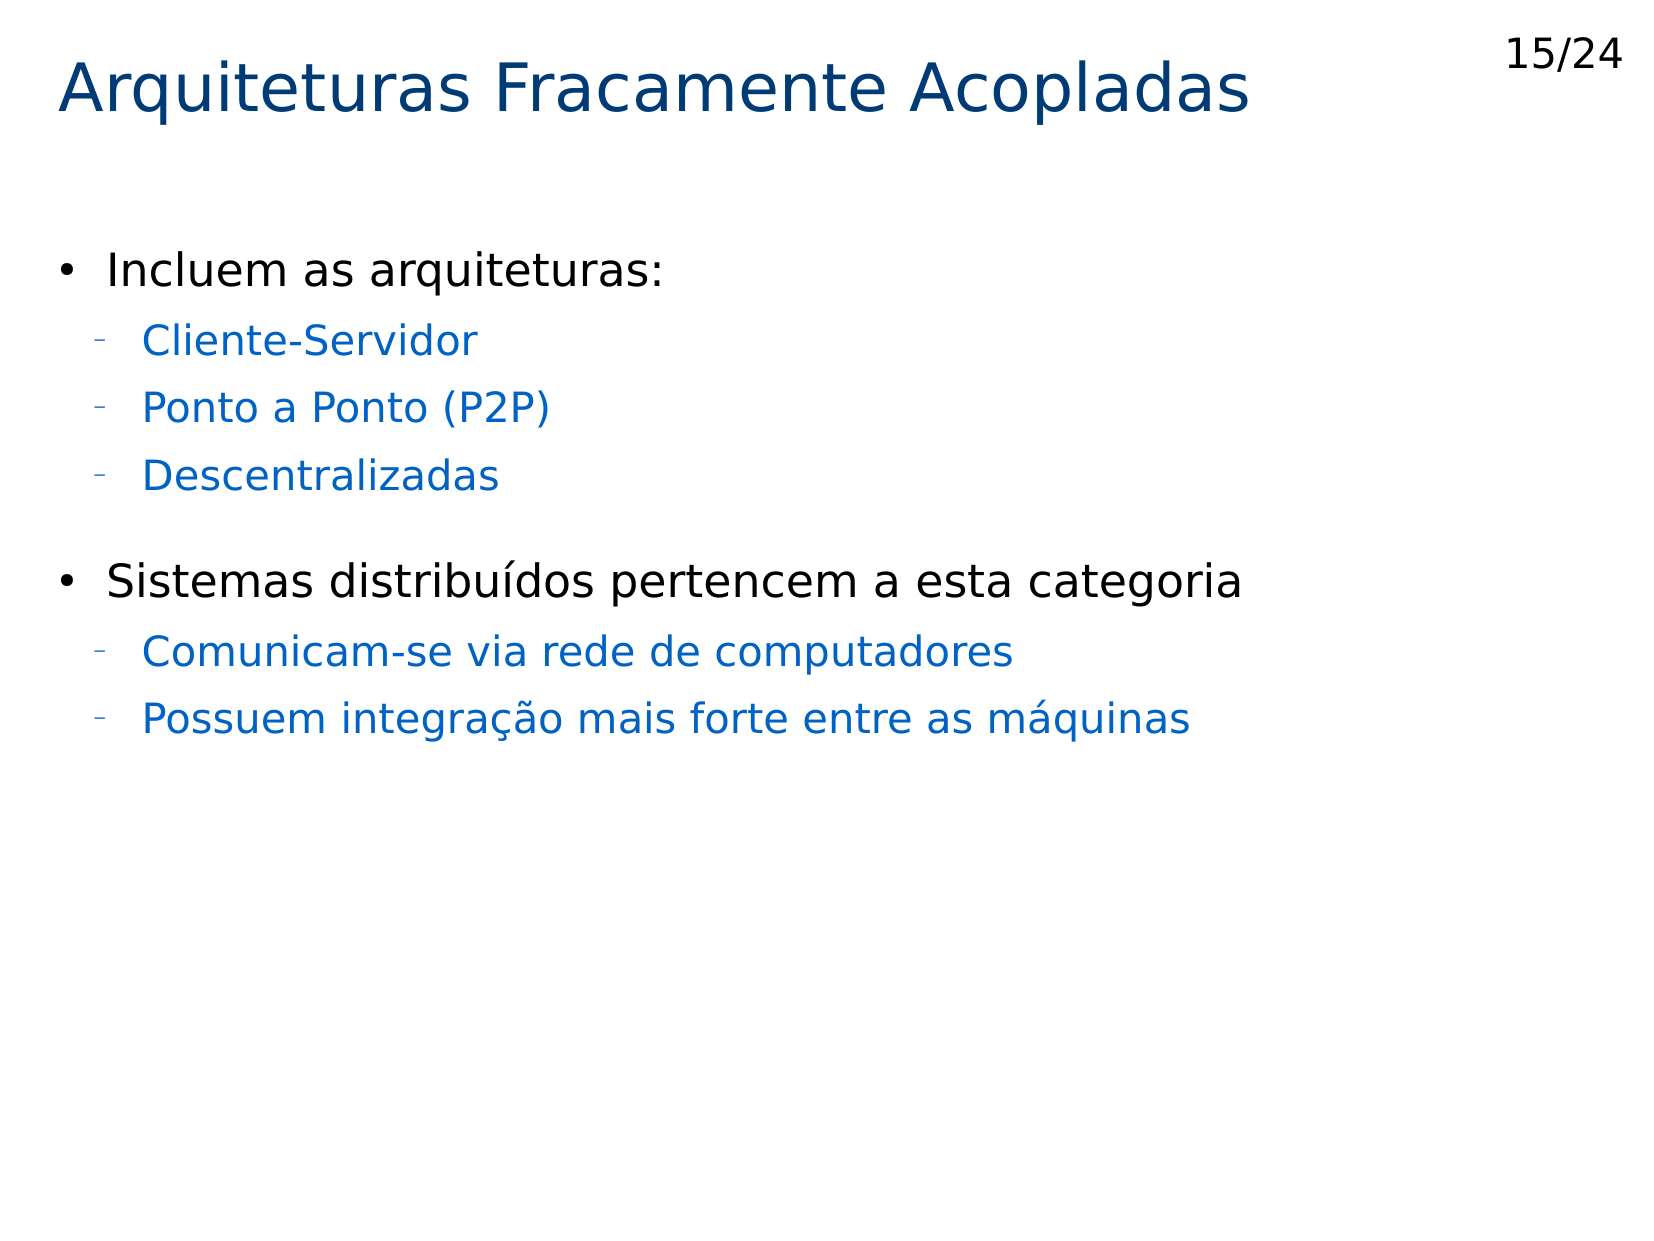

# Arquiteturas Fracamente Acopladas
15
Incluem as arquiteturas:
Cliente-Servidor
Ponto a Ponto (P2P)
Descentralizadas
Sistemas distribuídos pertencem a esta categoria
Comunicam-se via rede de computadores
Possuem integração mais forte entre as máquinas